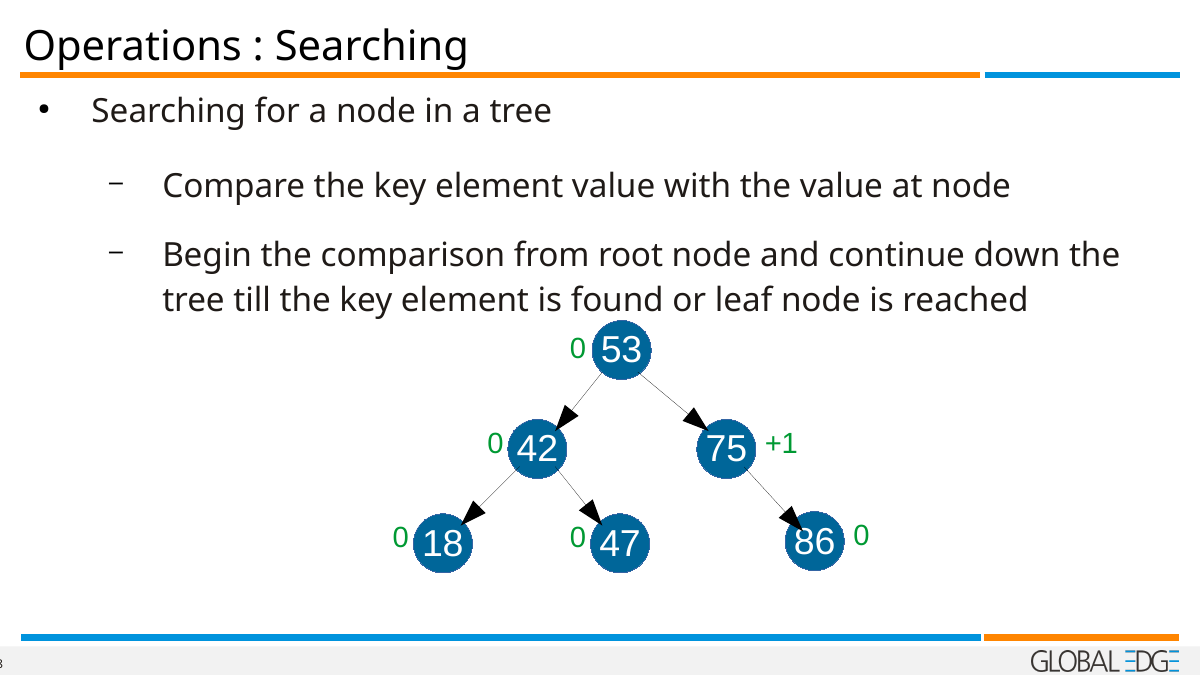

# Operations : Searching
Searching for a node in a tree
Compare the key element value with the value at node
Begin the comparison from root node and continue down the tree till the key element is found or leaf node is reached
53
0
0
42
75
+1
86
0
0
0
18
47